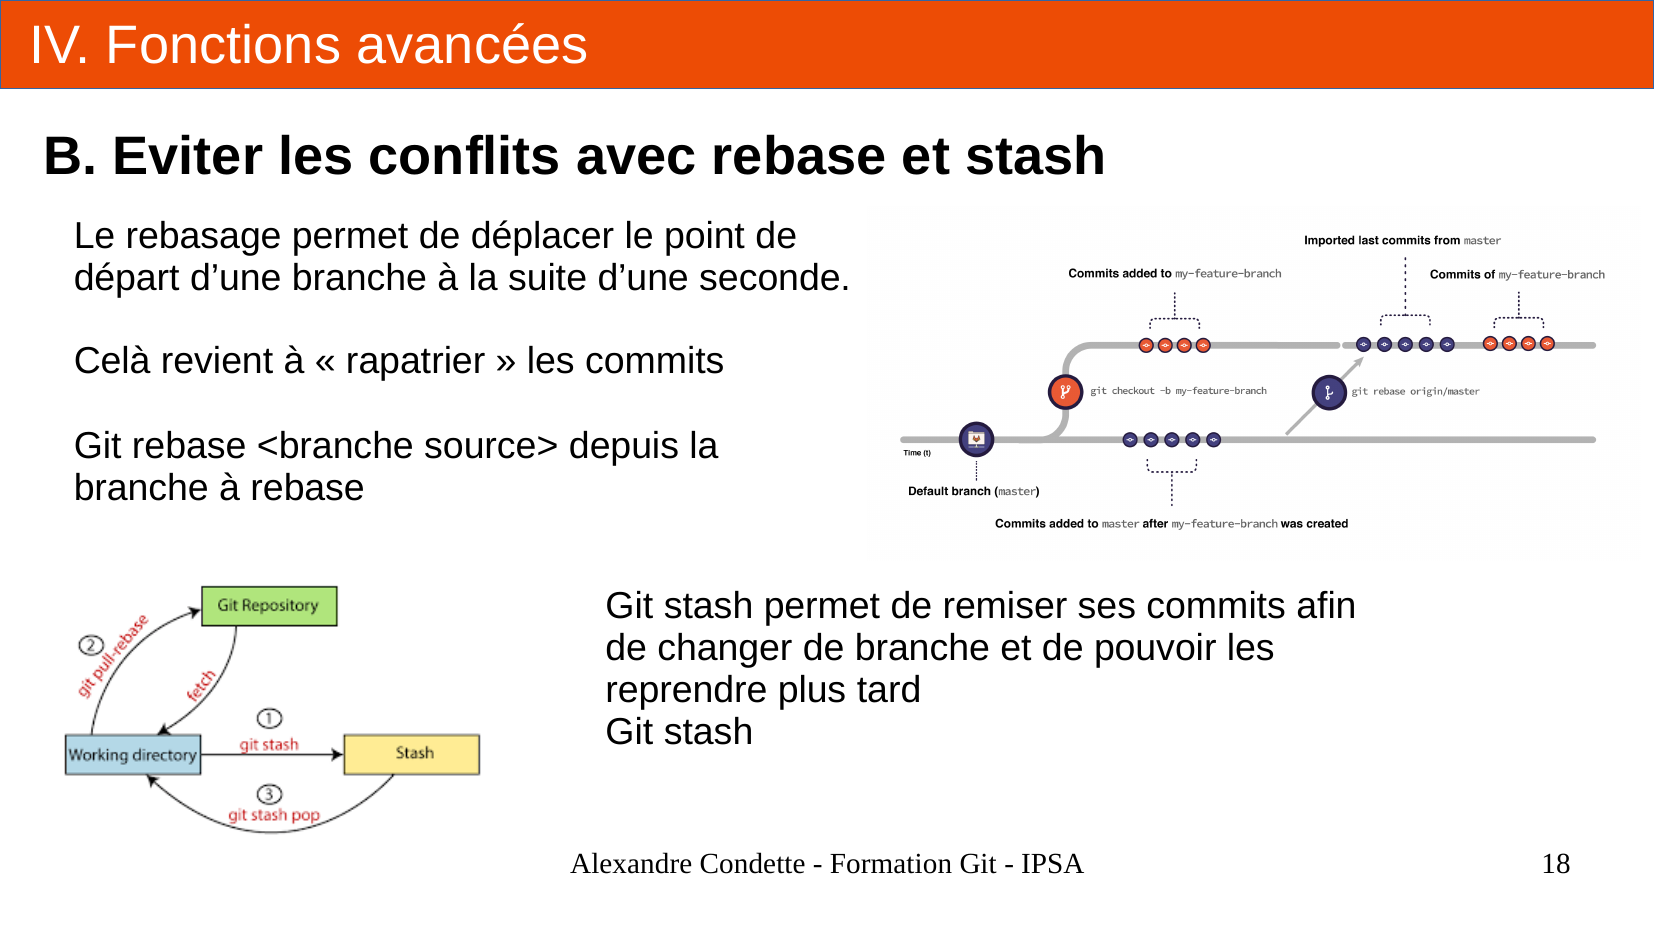

# IV. Fonctions avancées
B. Eviter les conflits avec rebase et stash
Le rebasage permet de déplacer le point de départ d’une branche à la suite d’une seconde.
Celà revient à « rapatrier » les commits
Git rebase <branche source> depuis la branche à rebase
Git stash permet de remiser ses commits afin de changer de branche et de pouvoir les reprendre plus tard
Git stash
Alexandre Condette - Formation Git - IPSA
18